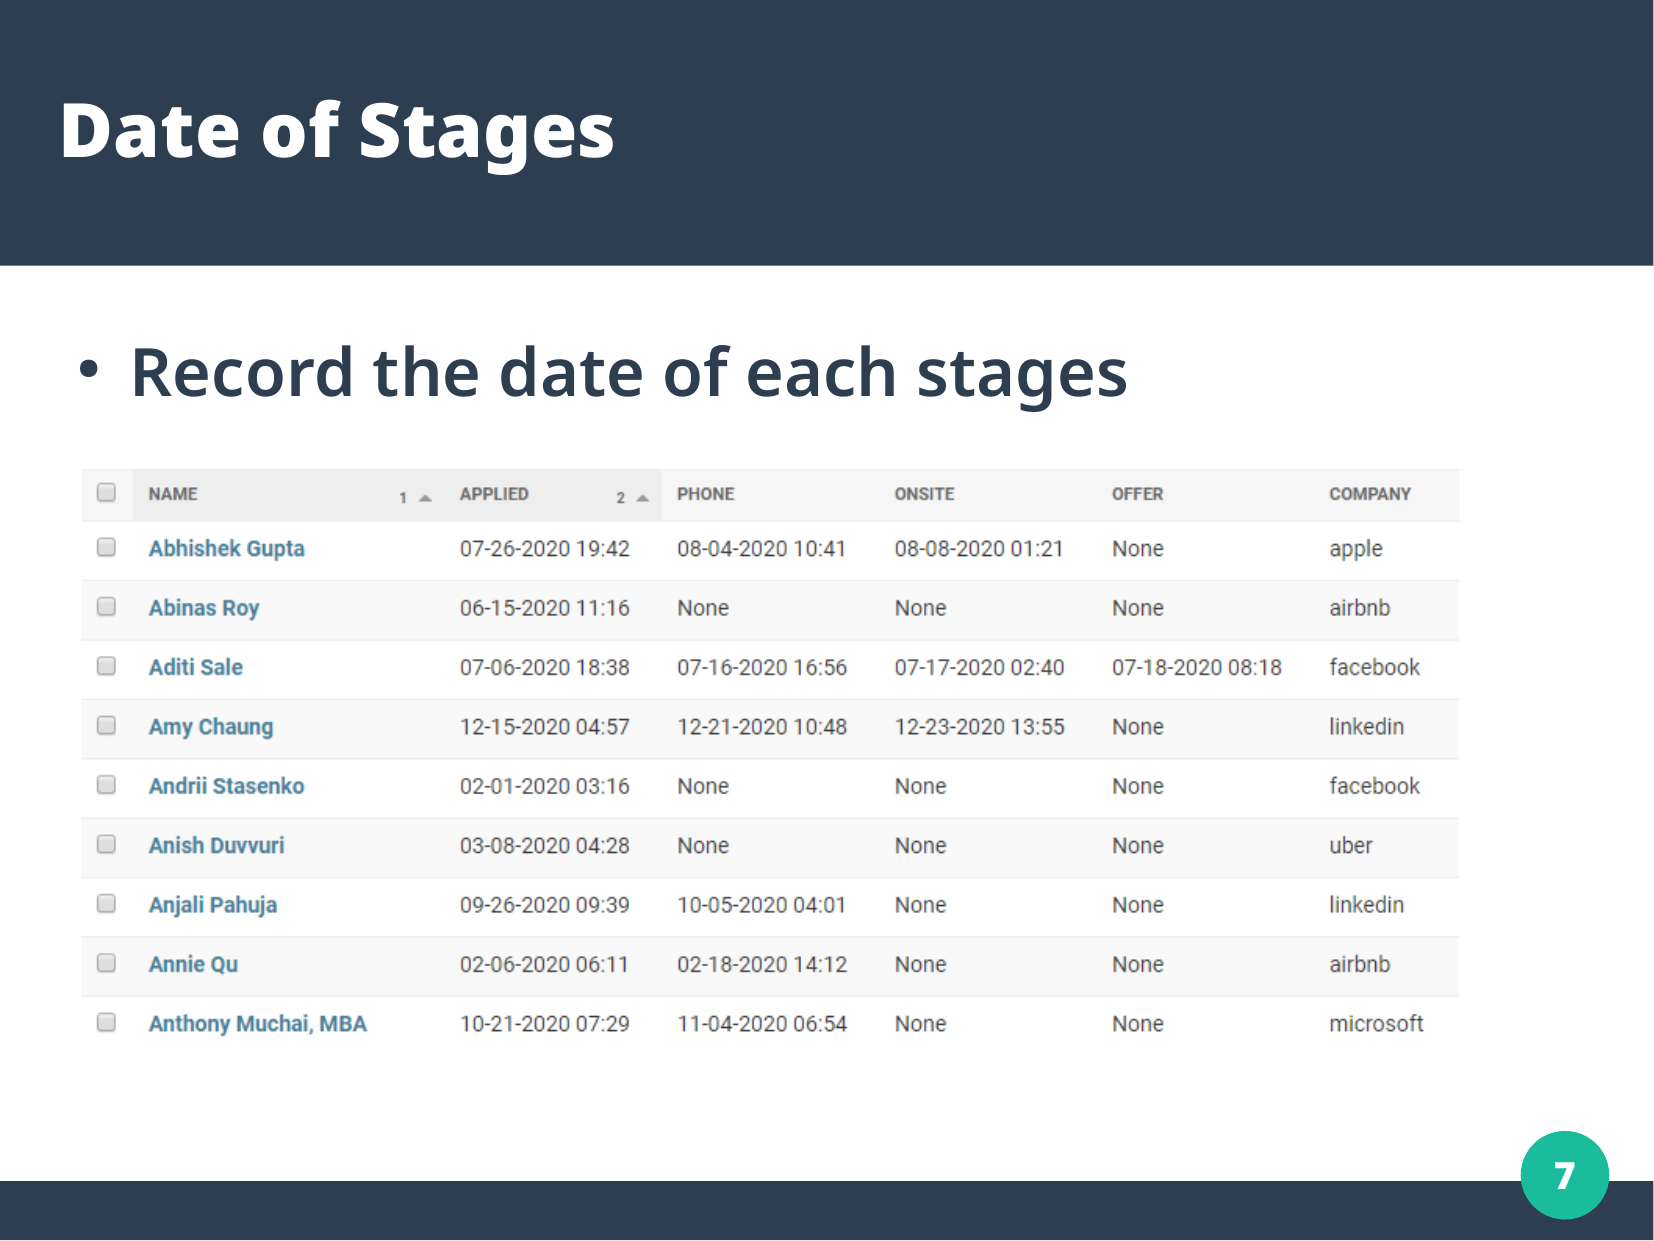

# Date of Stages
Record the date of each stages
7